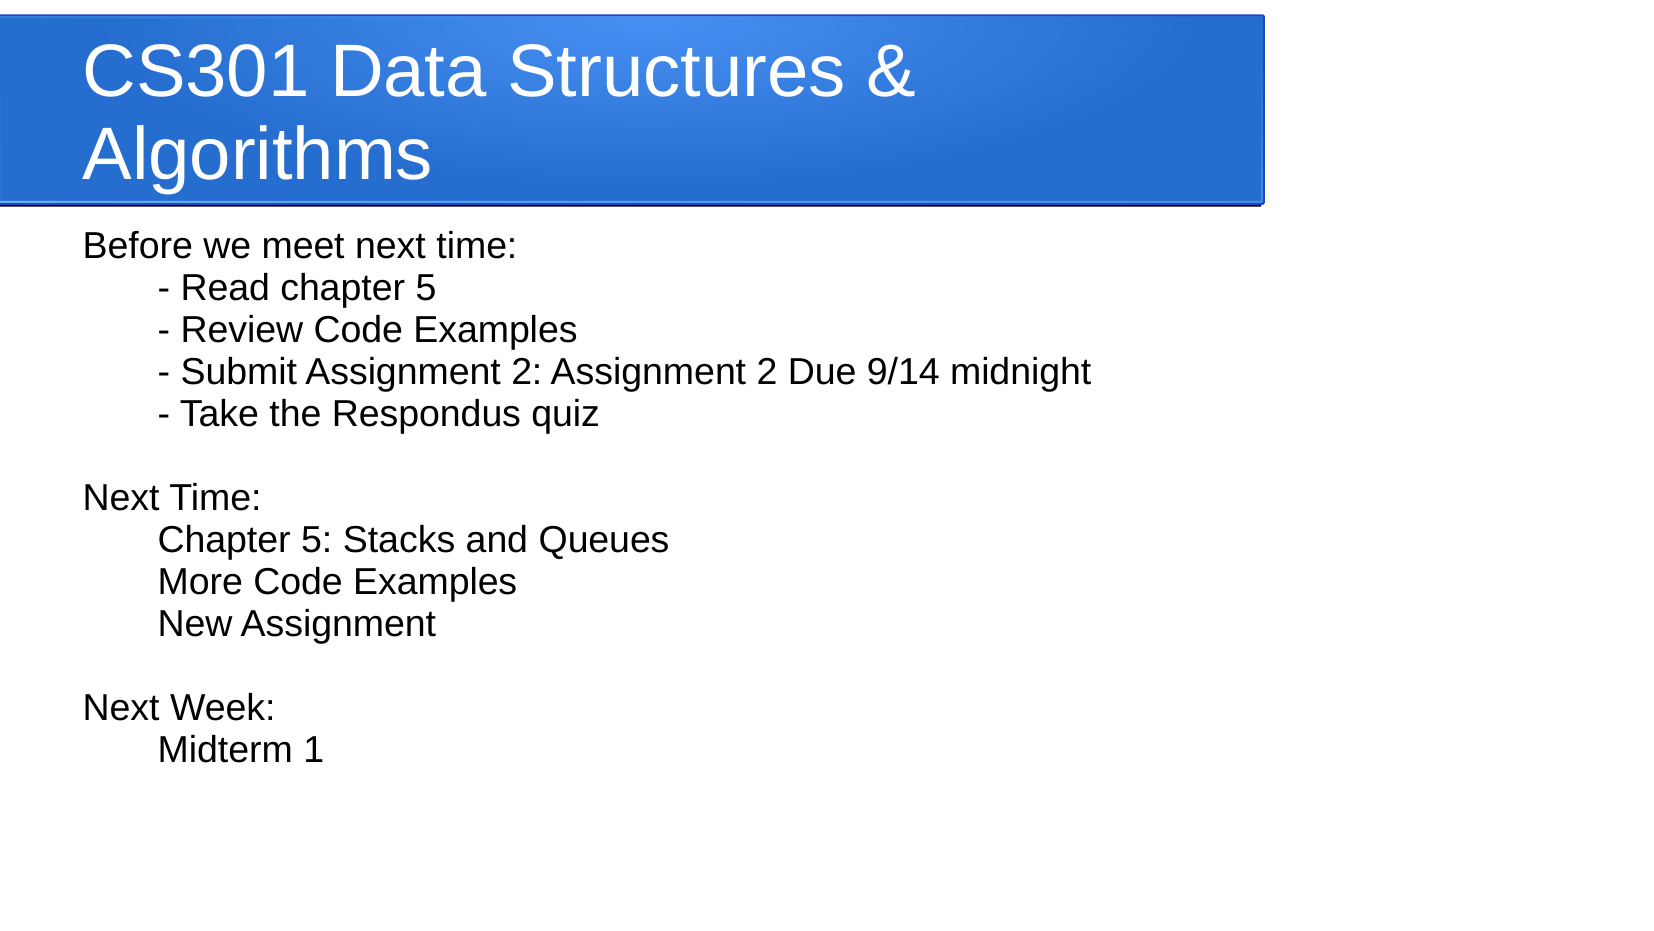

# CS301 Data Structures & Algorithms
Before we meet next time:
	- Read chapter 5
	- Review Code Examples
	- Submit Assignment 2: Assignment 2 Due 9/14 midnight
	- Take the Respondus quiz
Next Time:
 	Chapter 5: Stacks and Queues
	More Code Examples
	New Assignment
Next Week:
	Midterm 1